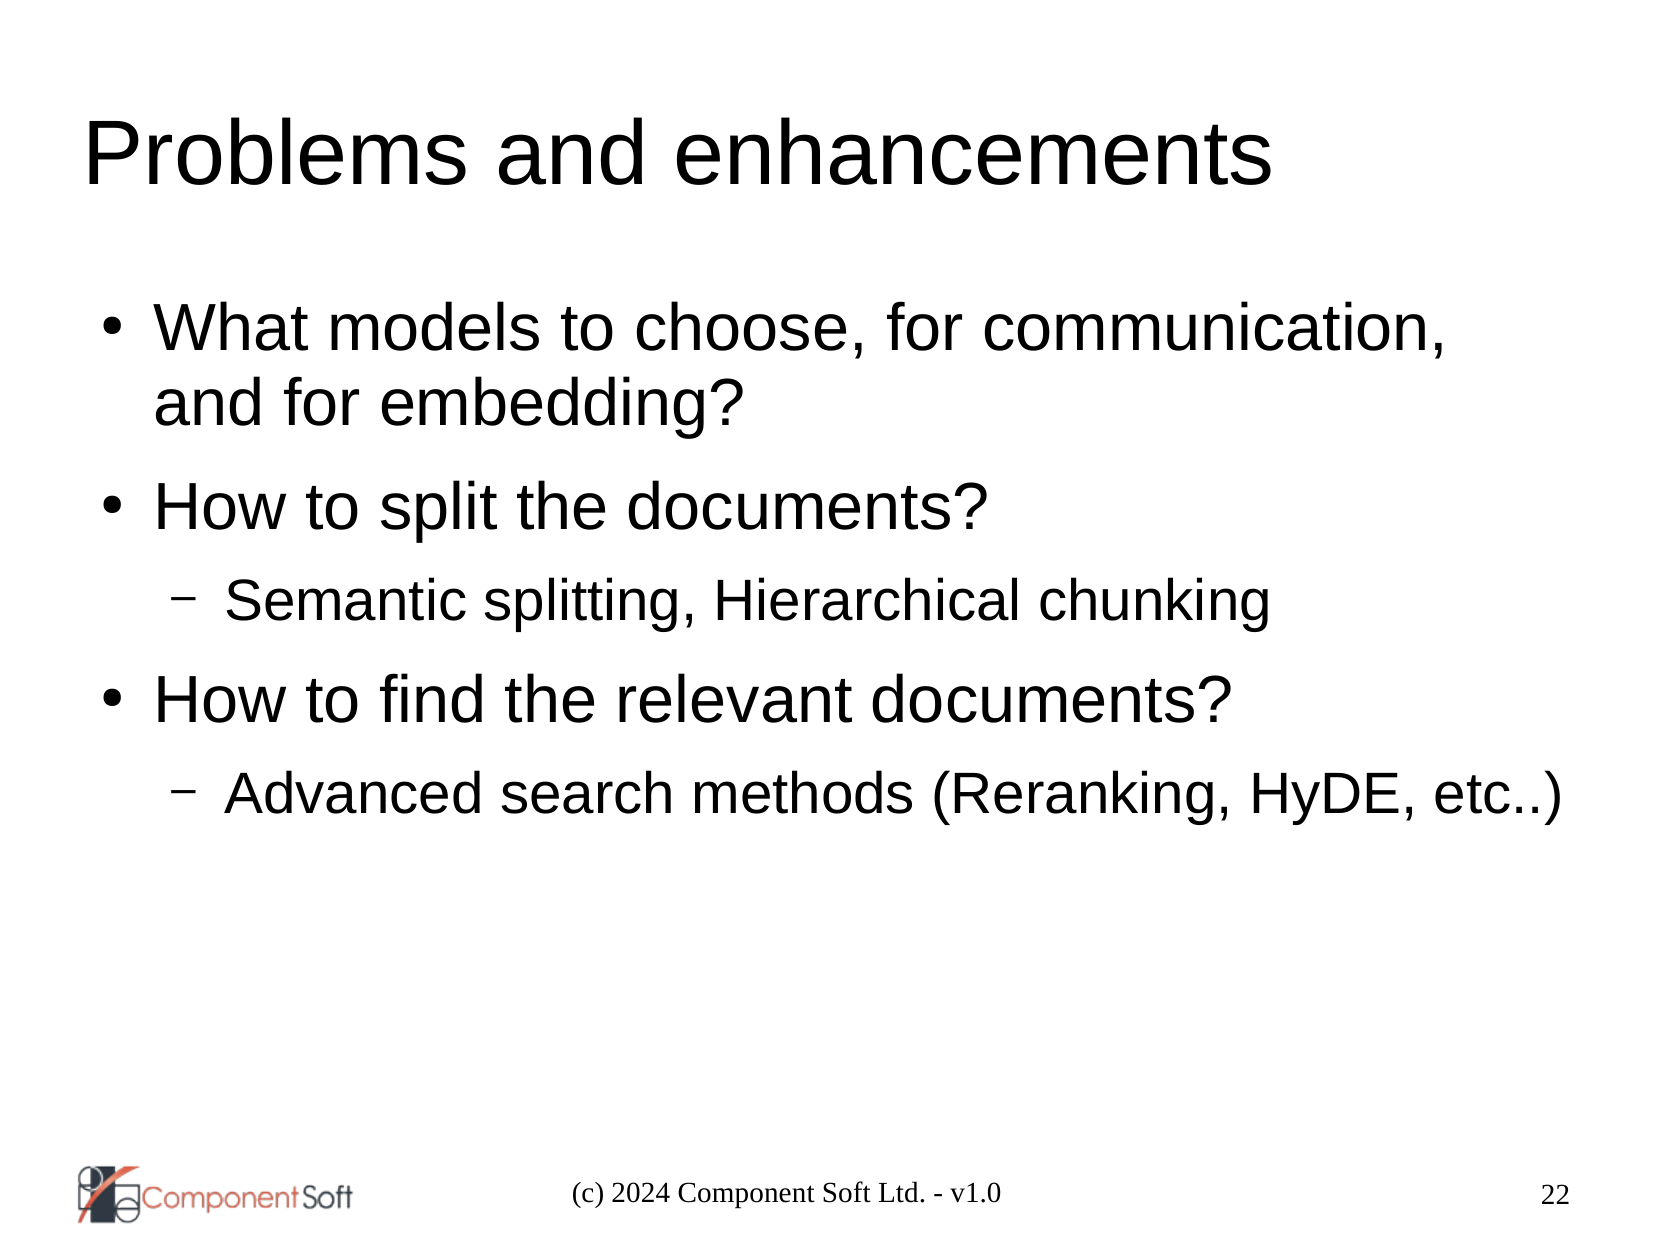

# Problems and enhancements
What models to choose, for communication, and for embedding?
How to split the documents?
Semantic splitting, Hierarchical chunking
How to find the relevant documents?
Advanced search methods (Reranking, HyDE, etc..)
(c) 2024 Component Soft Ltd. - v1.0
22